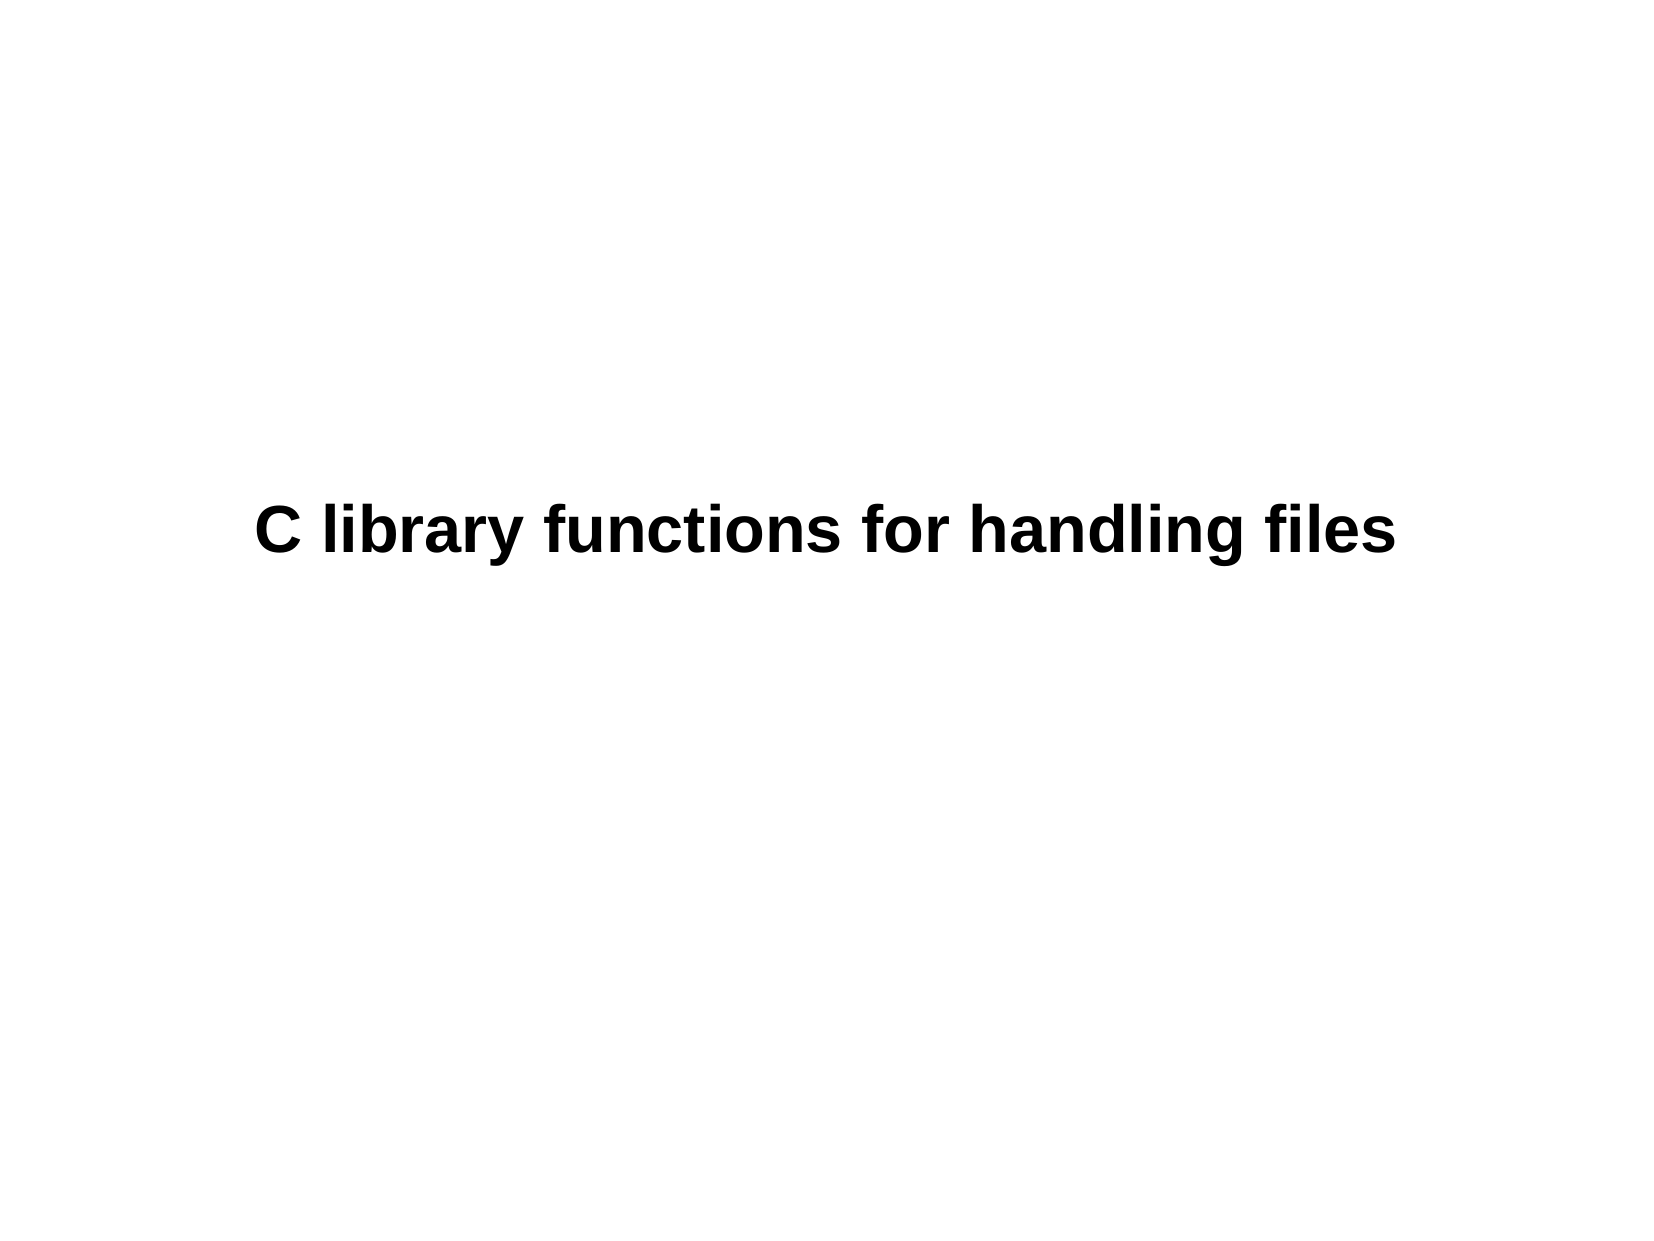

# C library functions for handling files